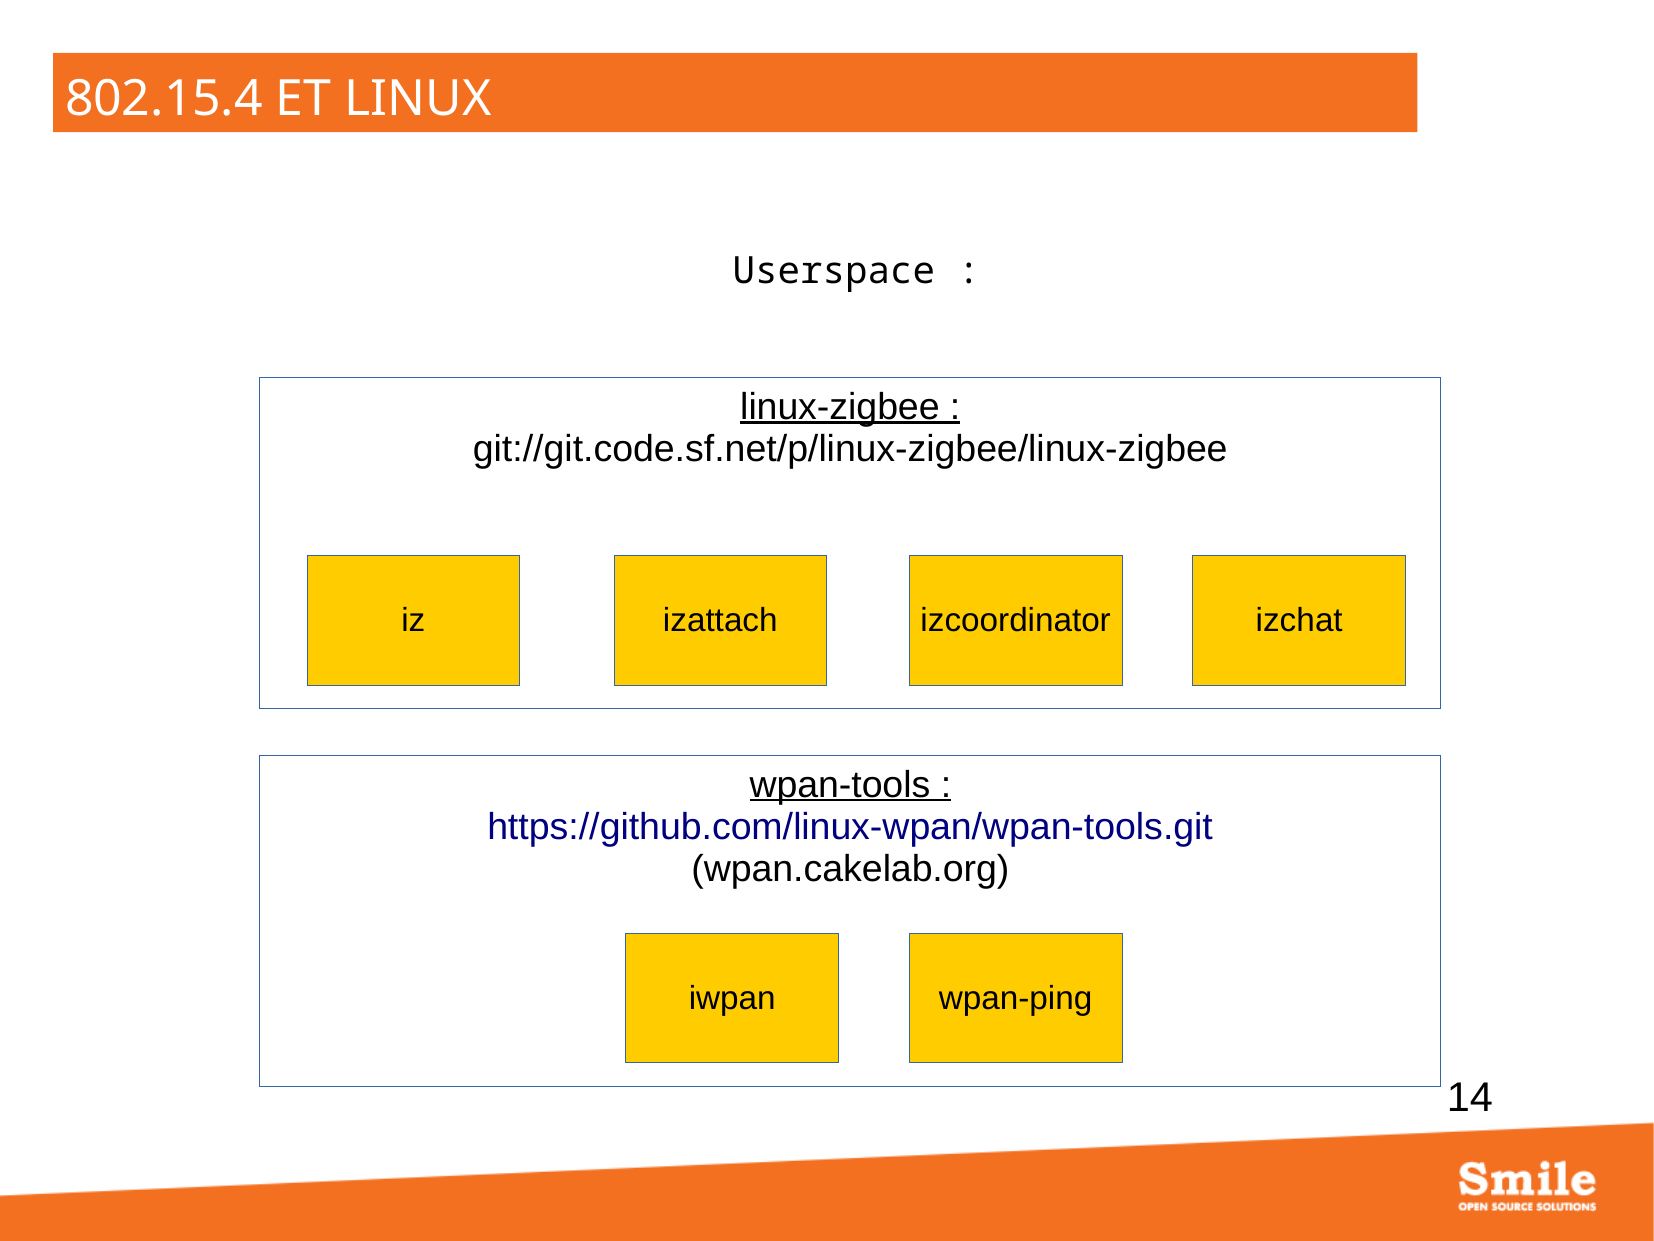

# 802.15.4 et Linux
Userspace :
linux-zigbee :
git://git.code.sf.net/p/linux-zigbee/linux-zigbee
iz
izattach
izcoordinator
izchat
wpan-tools :
https://github.com/linux-wpan/wpan-tools.git
(wpan.cakelab.org)
iwpan
wpan-ping